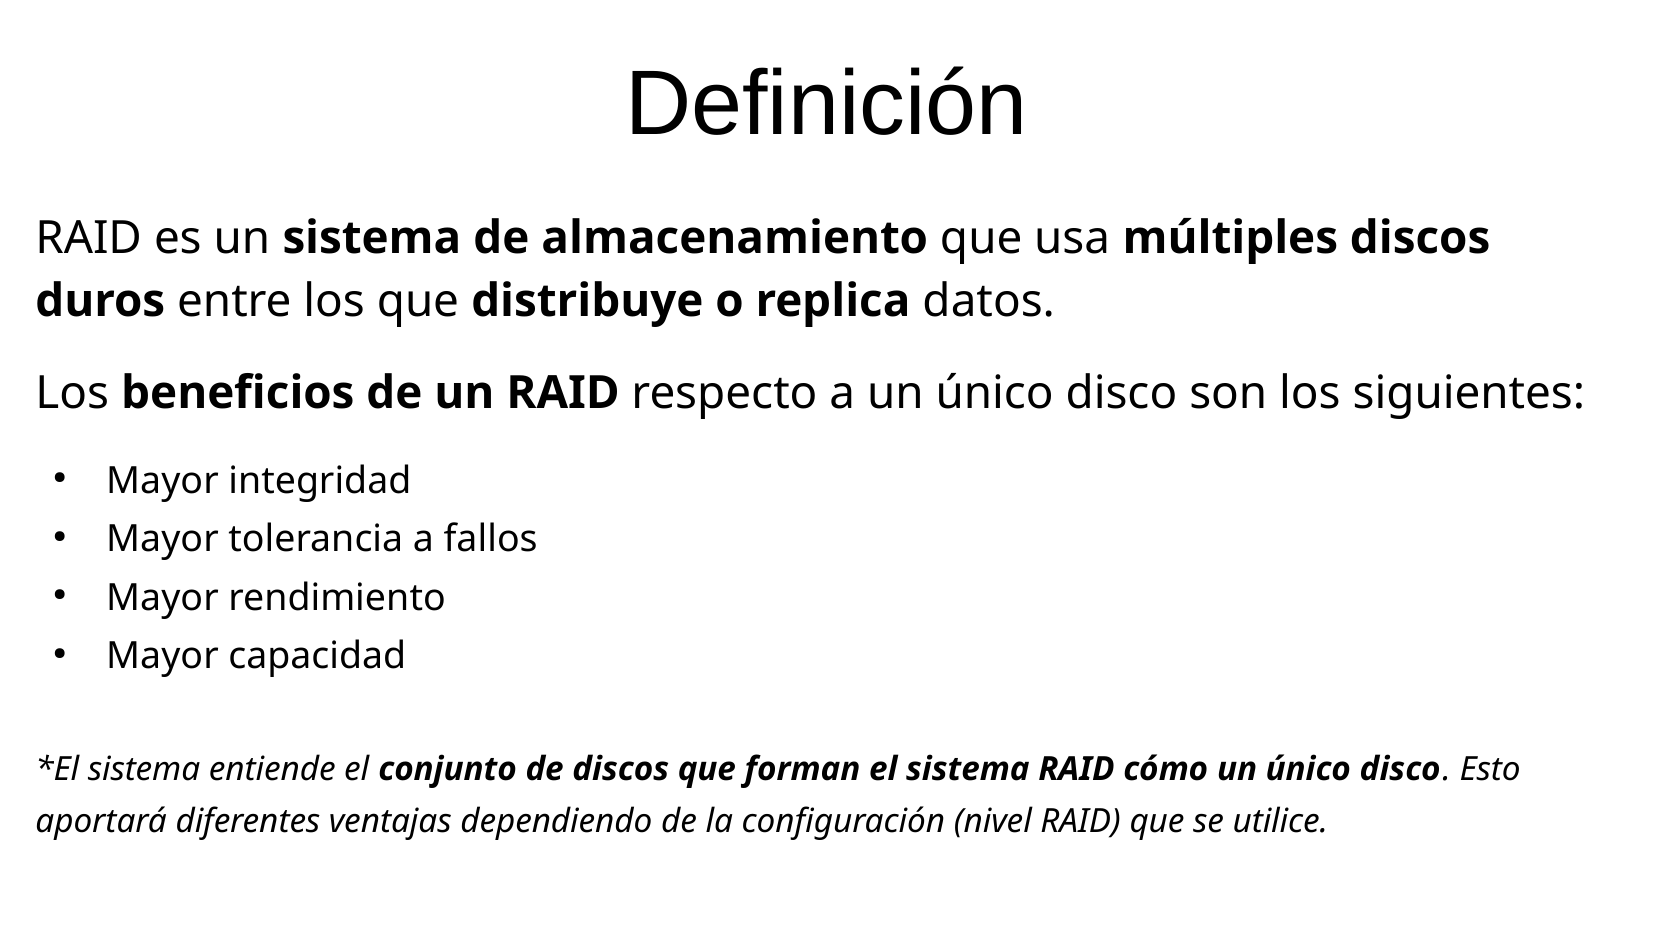

# Definición
RAID es un sistema de almacenamiento que usa múltiples discos duros entre los que distribuye o replica datos.
Los beneficios de un RAID respecto a un único disco son los siguientes:
Mayor integridad
Mayor tolerancia a fallos
Mayor rendimiento
Mayor capacidad
*El sistema entiende el conjunto de discos que forman el sistema RAID cómo un único disco. Esto aportará diferentes ventajas dependiendo de la configuración (nivel RAID) que se utilice.